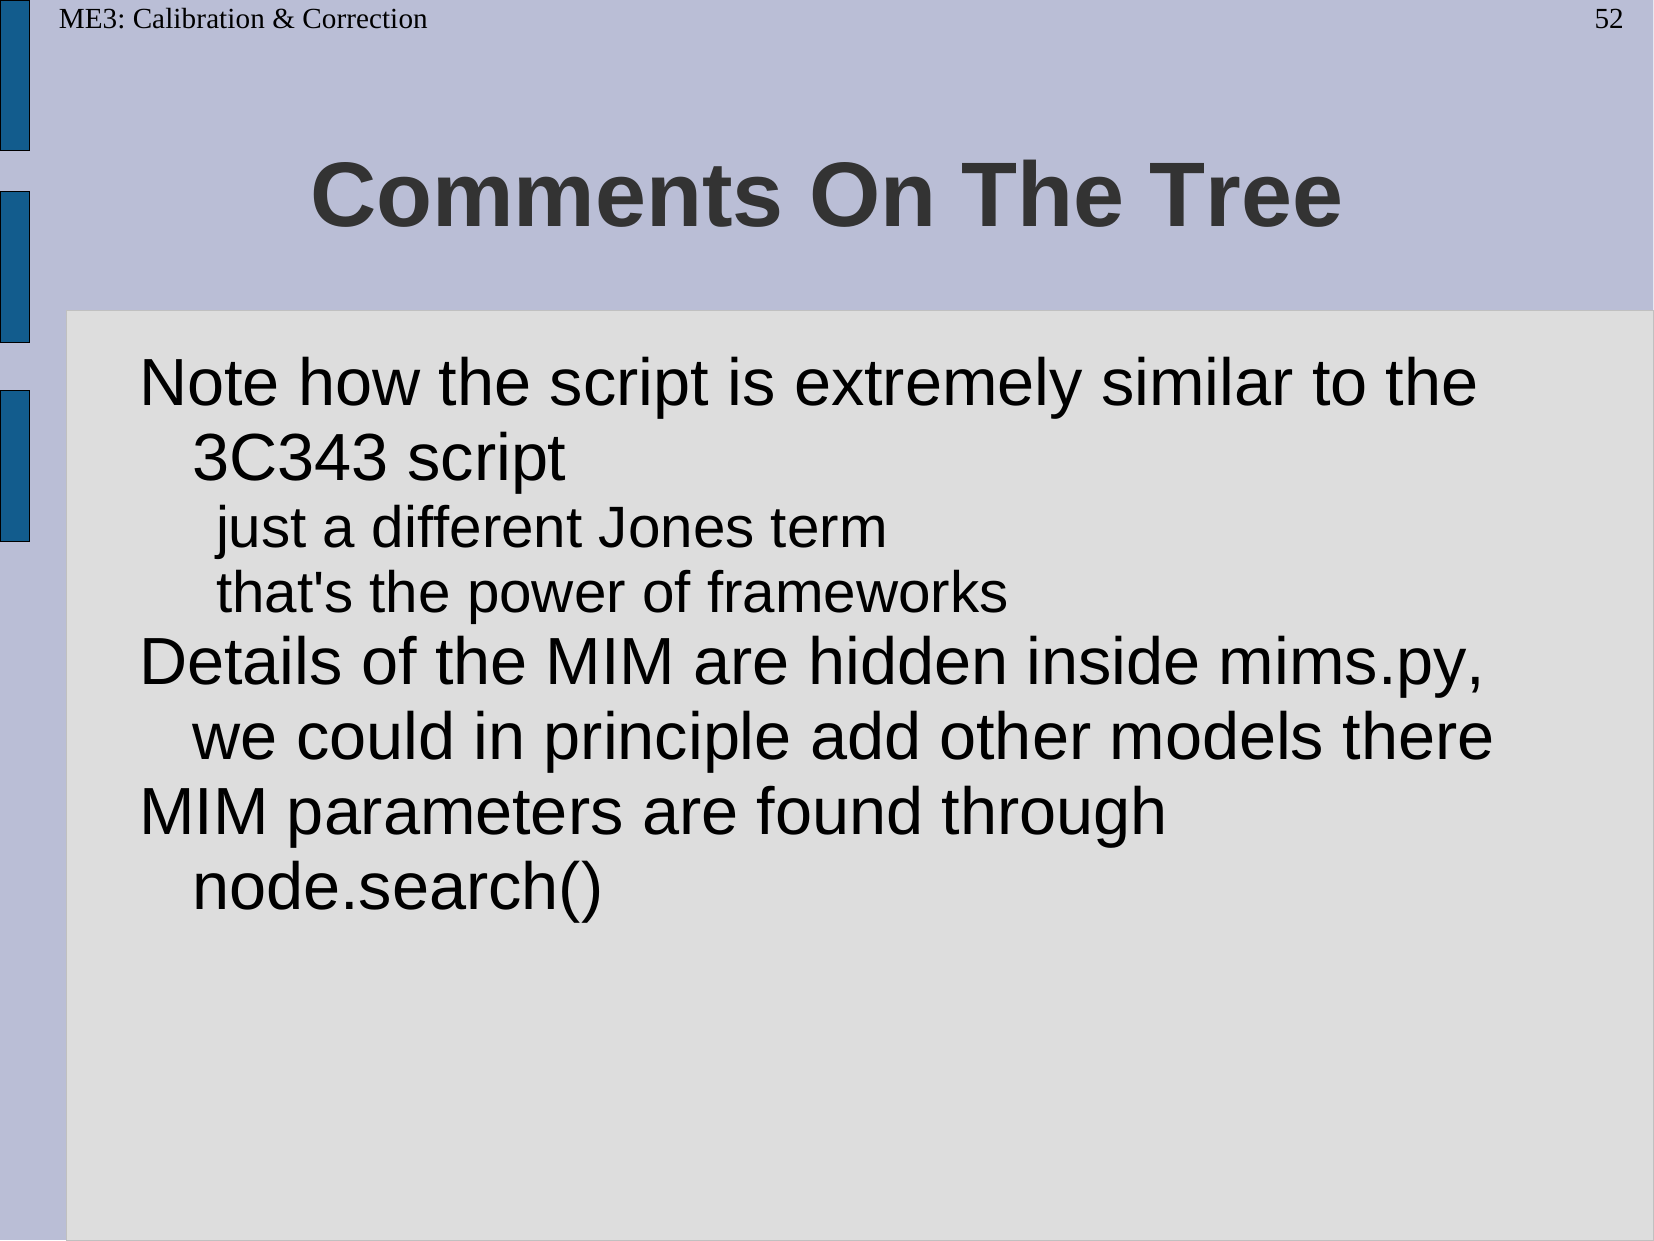

ME3: Calibration & Correction
52
# Comments On The Tree
Note how the script is extremely similar to the 3C343 script
just a different Jones term
that's the power of frameworks
Details of the MIM are hidden inside mims.py, we could in principle add other models there
MIM parameters are found through node.search()